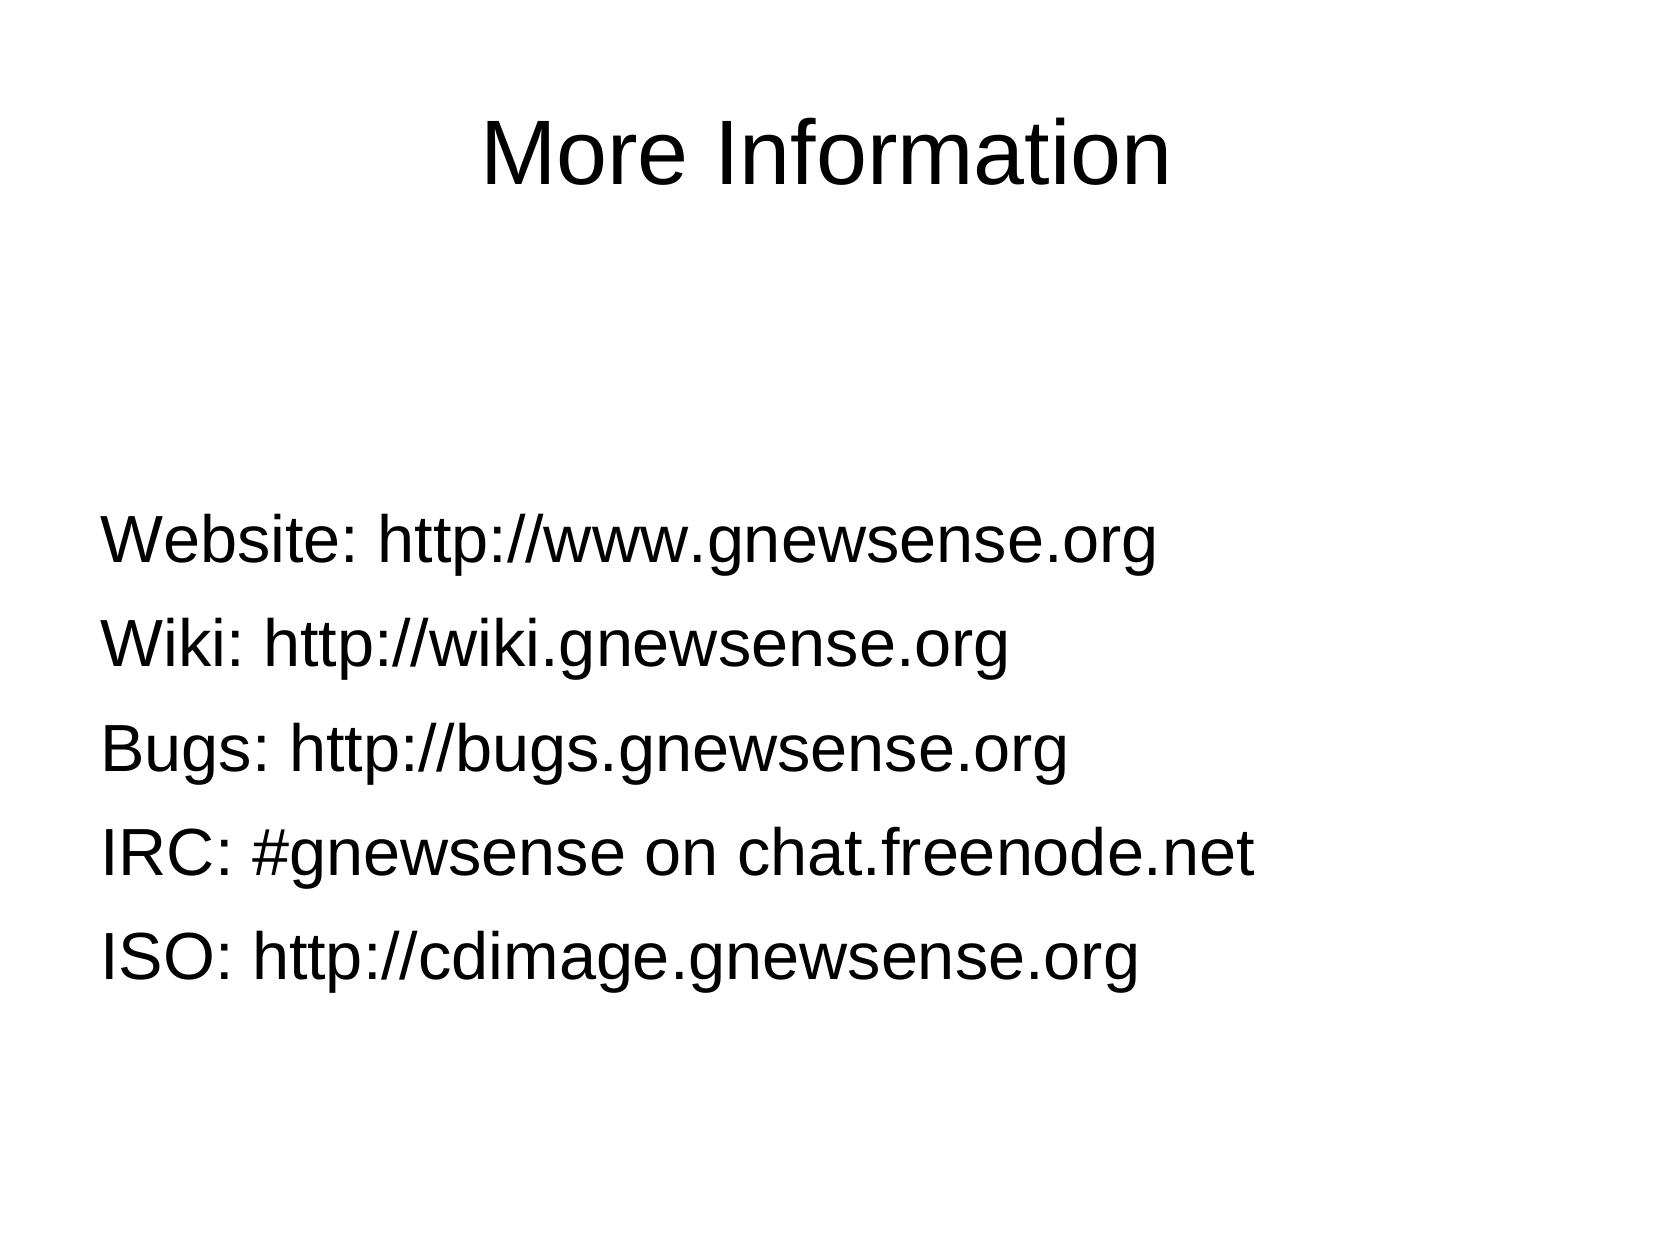

# More Information
Website: http://www.gnewsense.org
Wiki: http://wiki.gnewsense.org
Bugs: http://bugs.gnewsense.org
IRC: #gnewsense on chat.freenode.net
ISO: http://cdimage.gnewsense.org